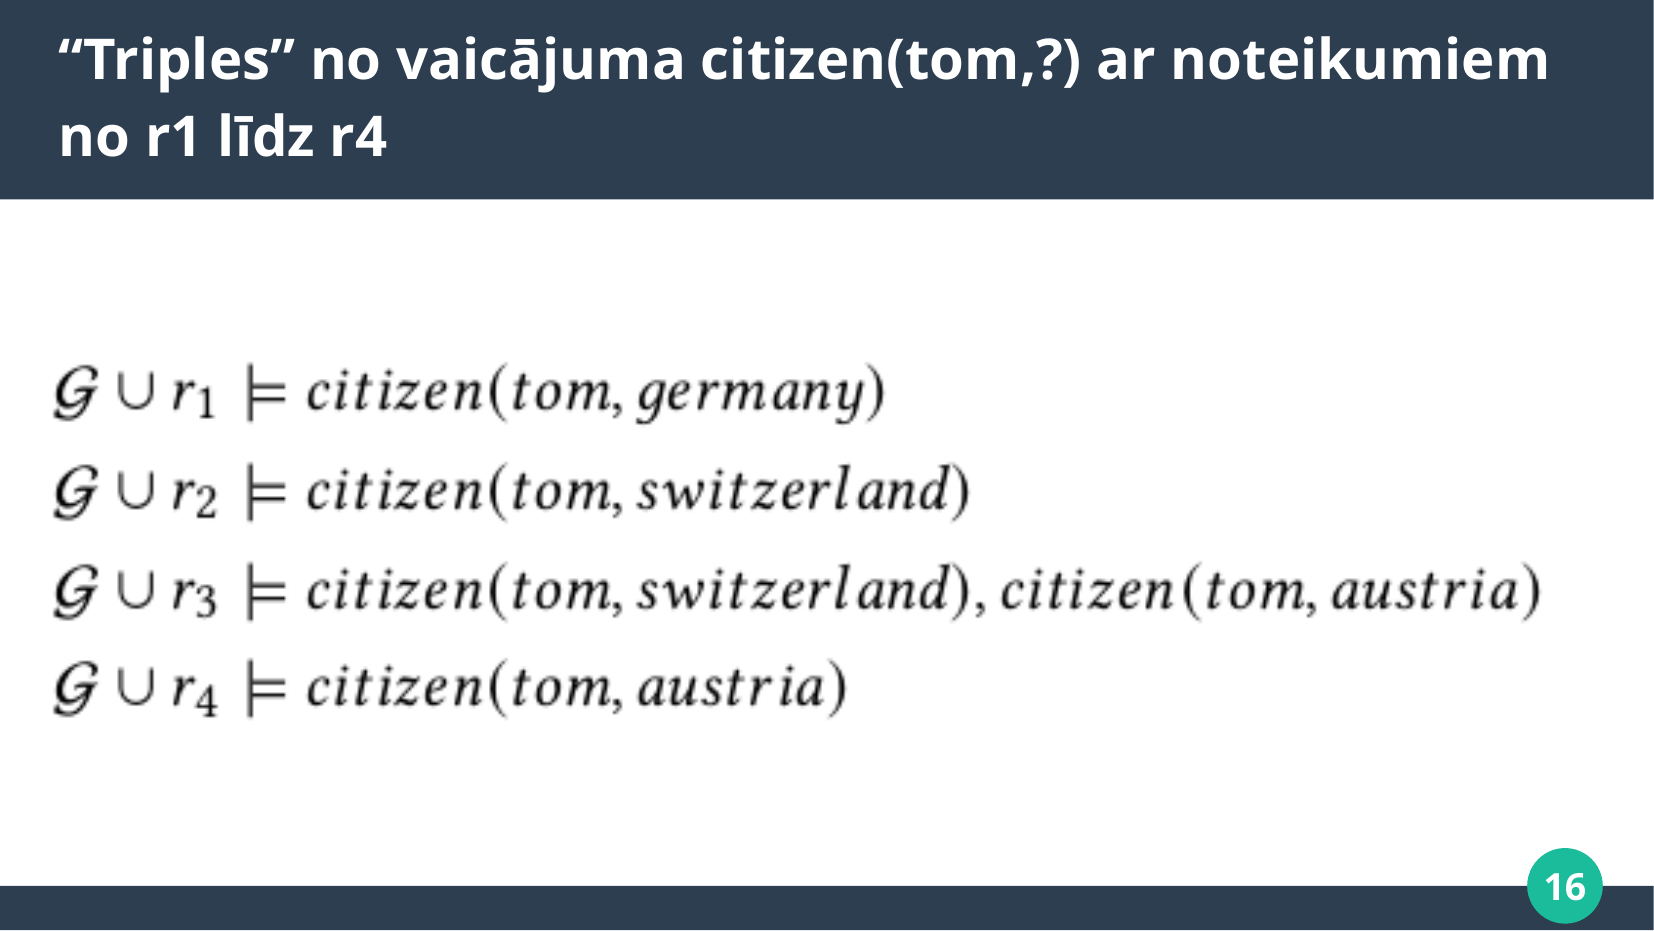

# “Triples” no vaicājuma citizen(tom,?) ar noteikumiem no r1 līdz r4